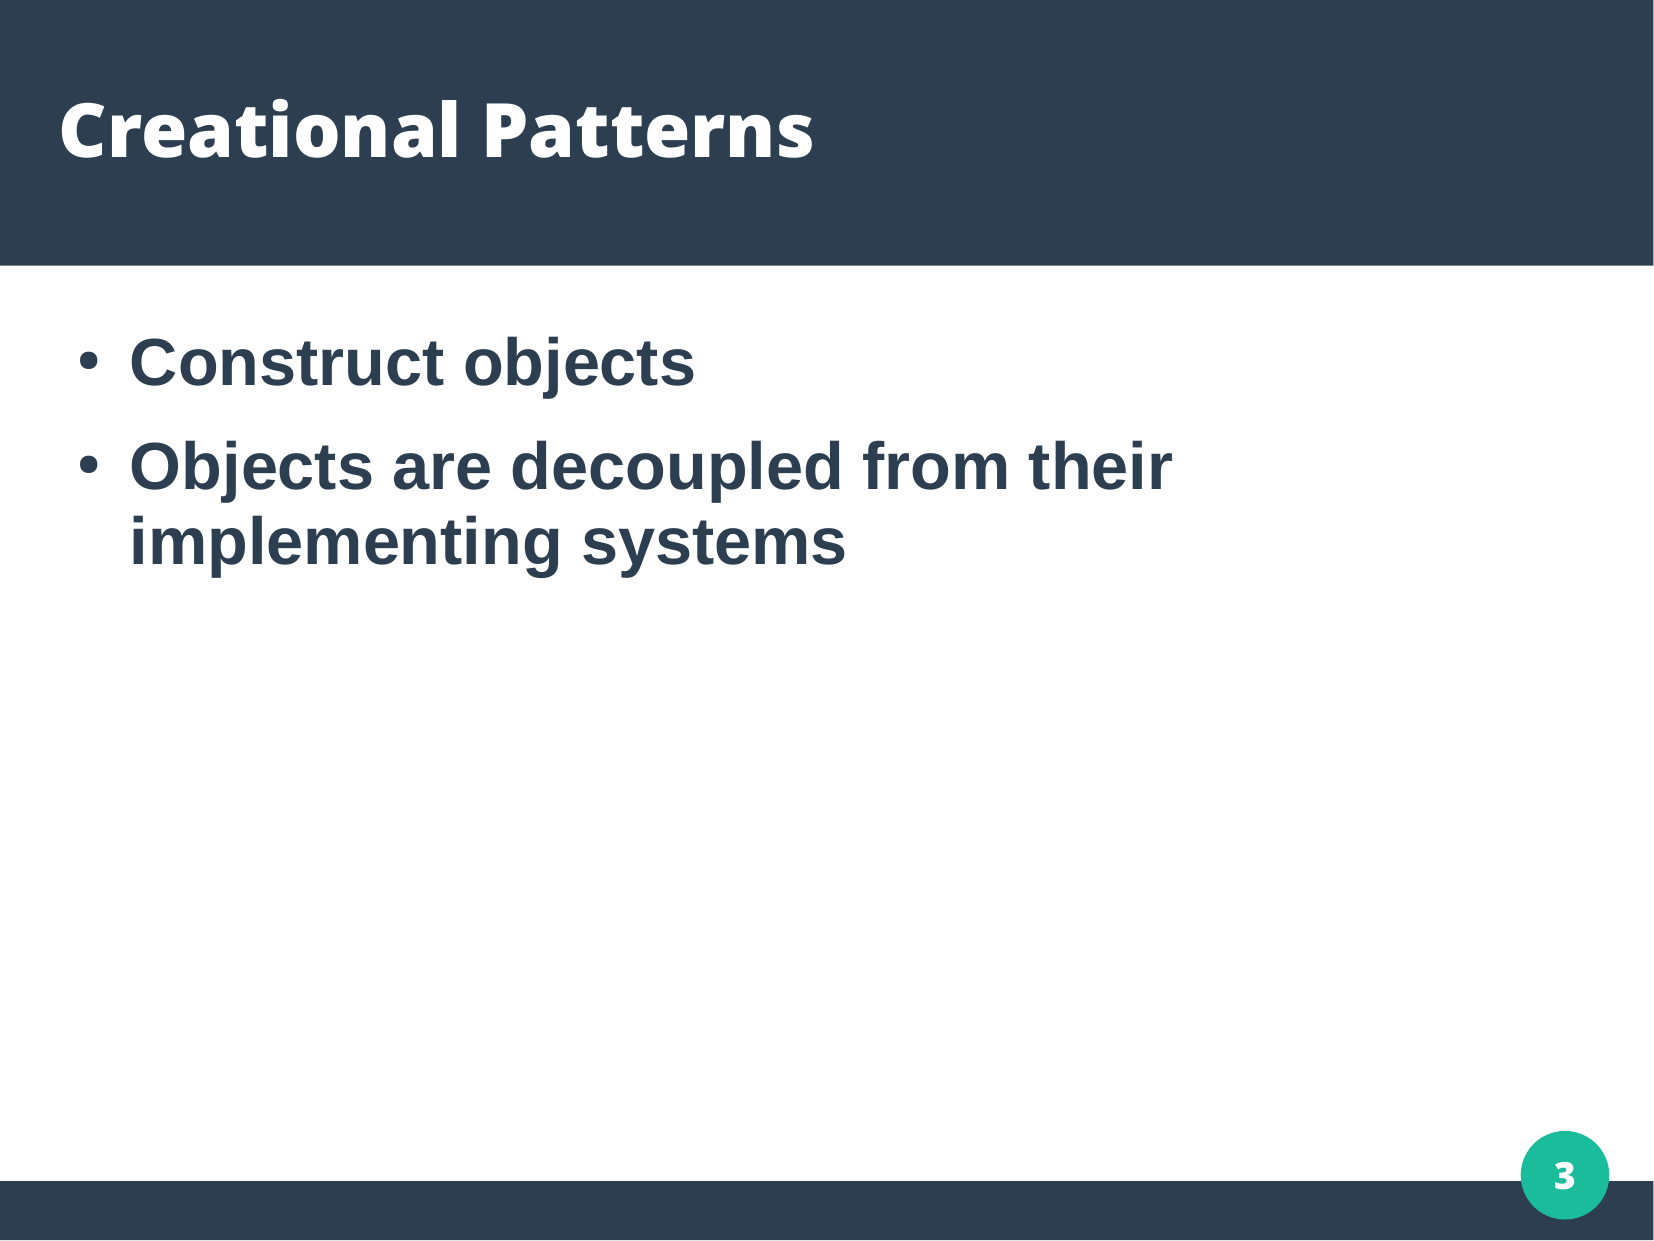

# Creational Patterns
Construct objects
Objects are decoupled from their implementing systems
3